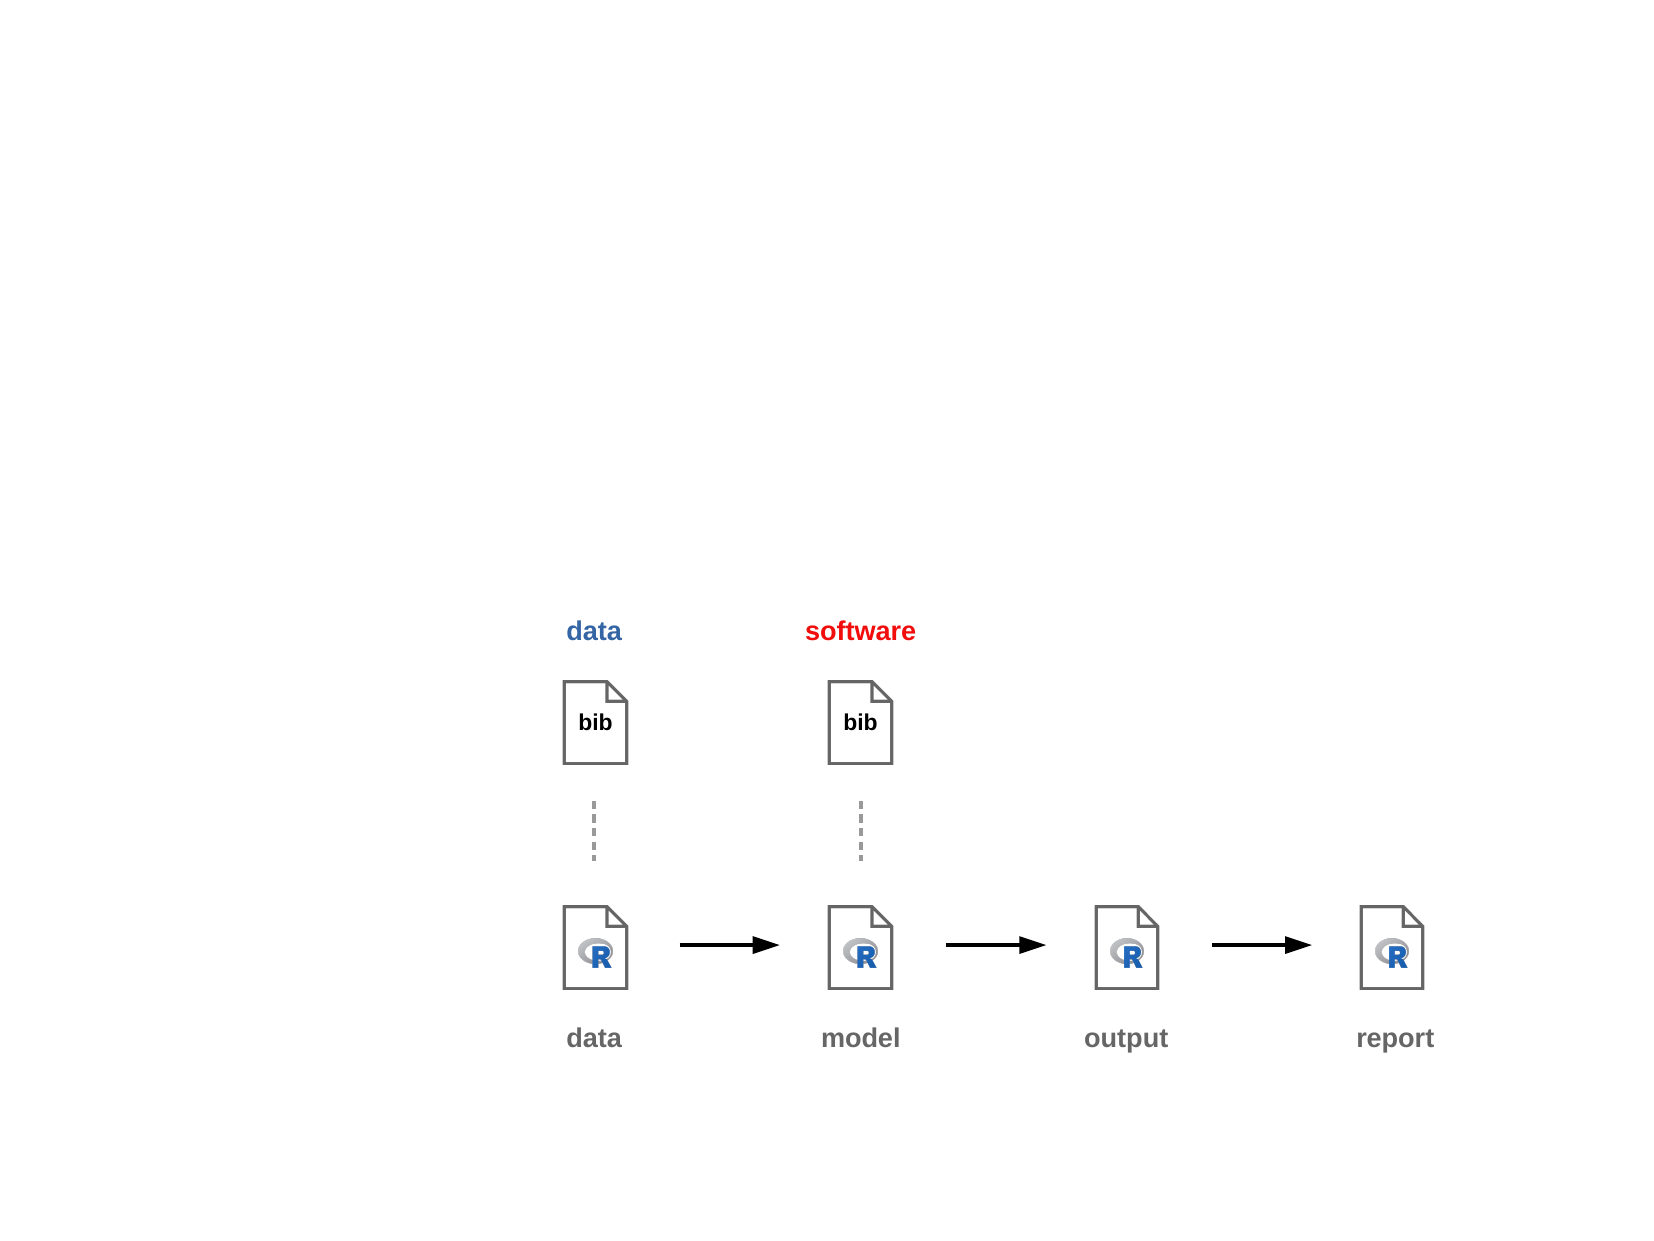

data
software
bib
bib
data
model
output
report